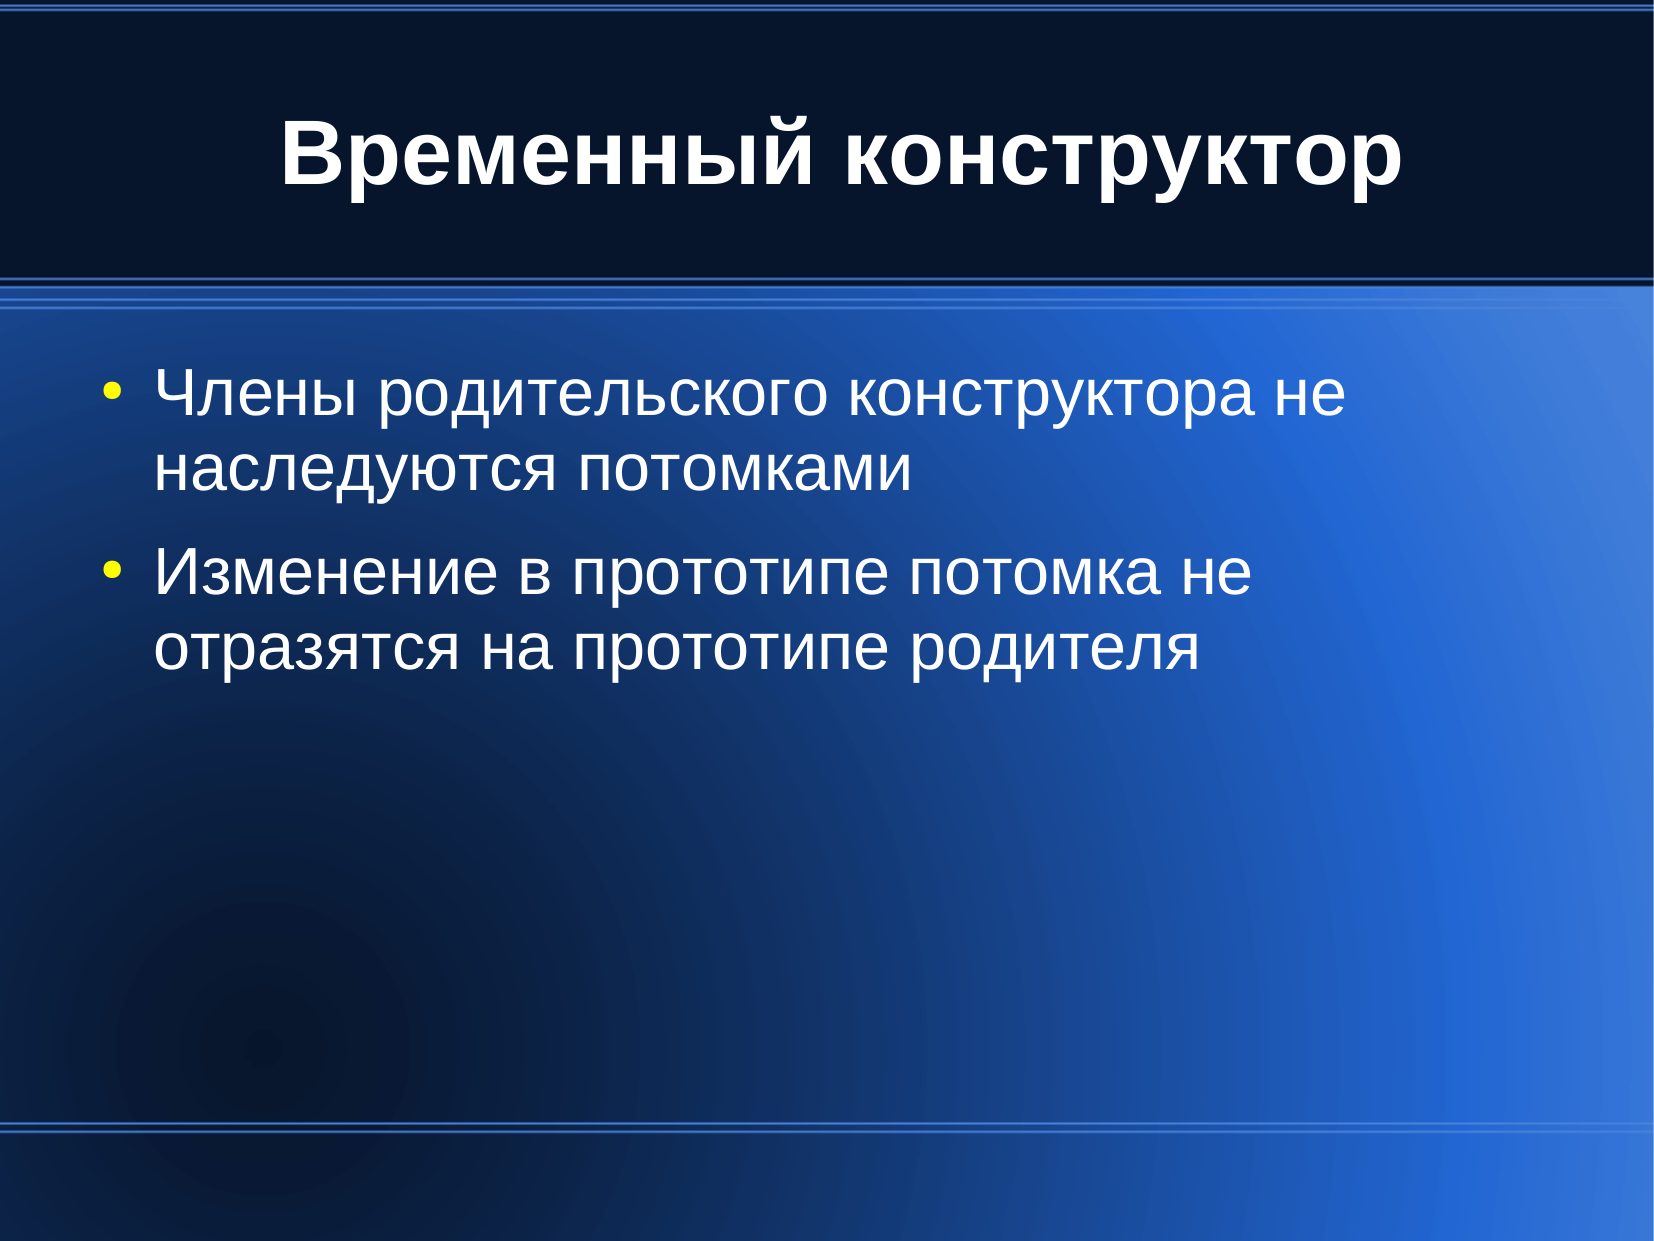

# Временный конструктор
Члены родительского конструктора не наследуются потомками
Изменение в прототипе потомка не отразятся на прототипе родителя